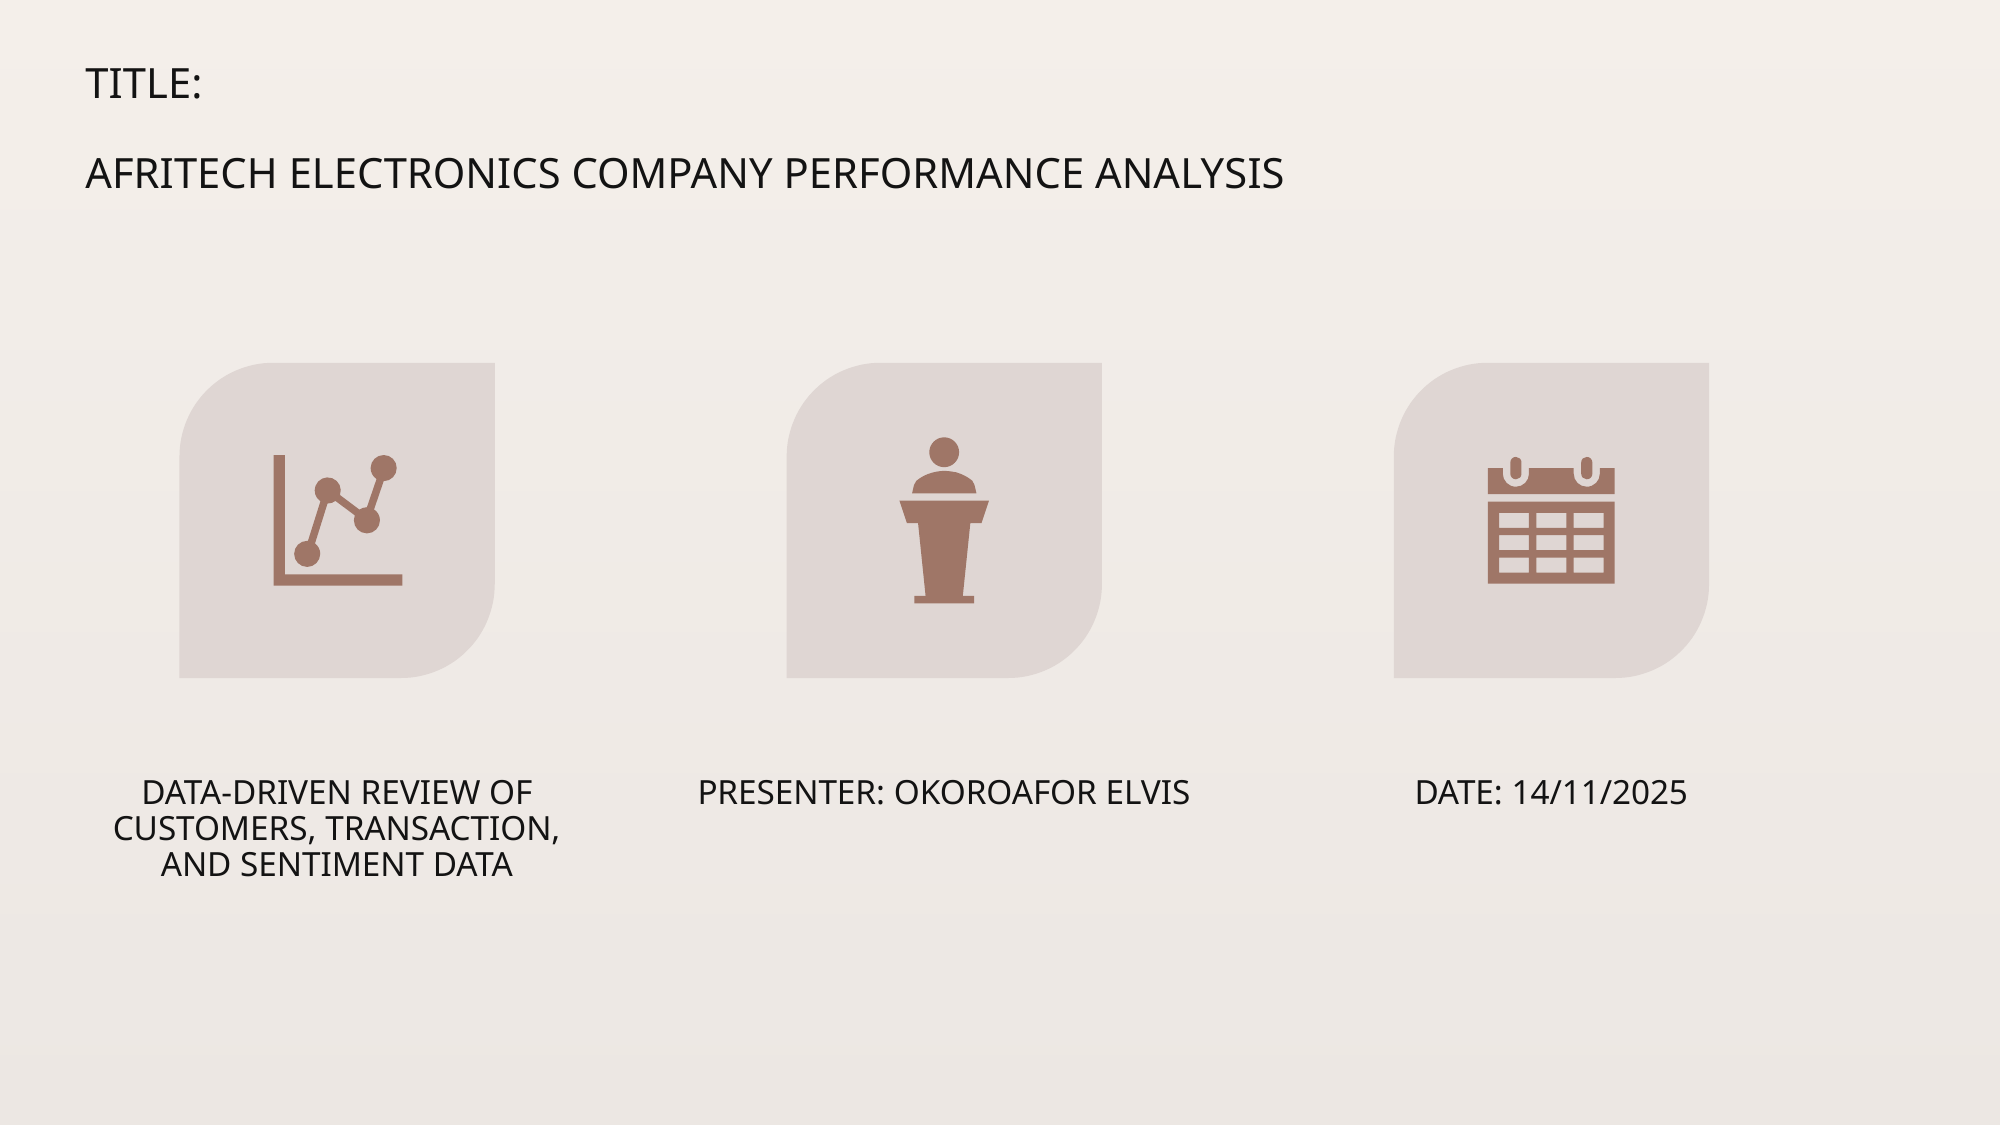

# title: Afritech electronics company performance analysis
Data-Driven Review of Customers, Transaction, and Sentiment Data
Presenter: OKOROAFOR ELVIS
Date: 14/11/2025